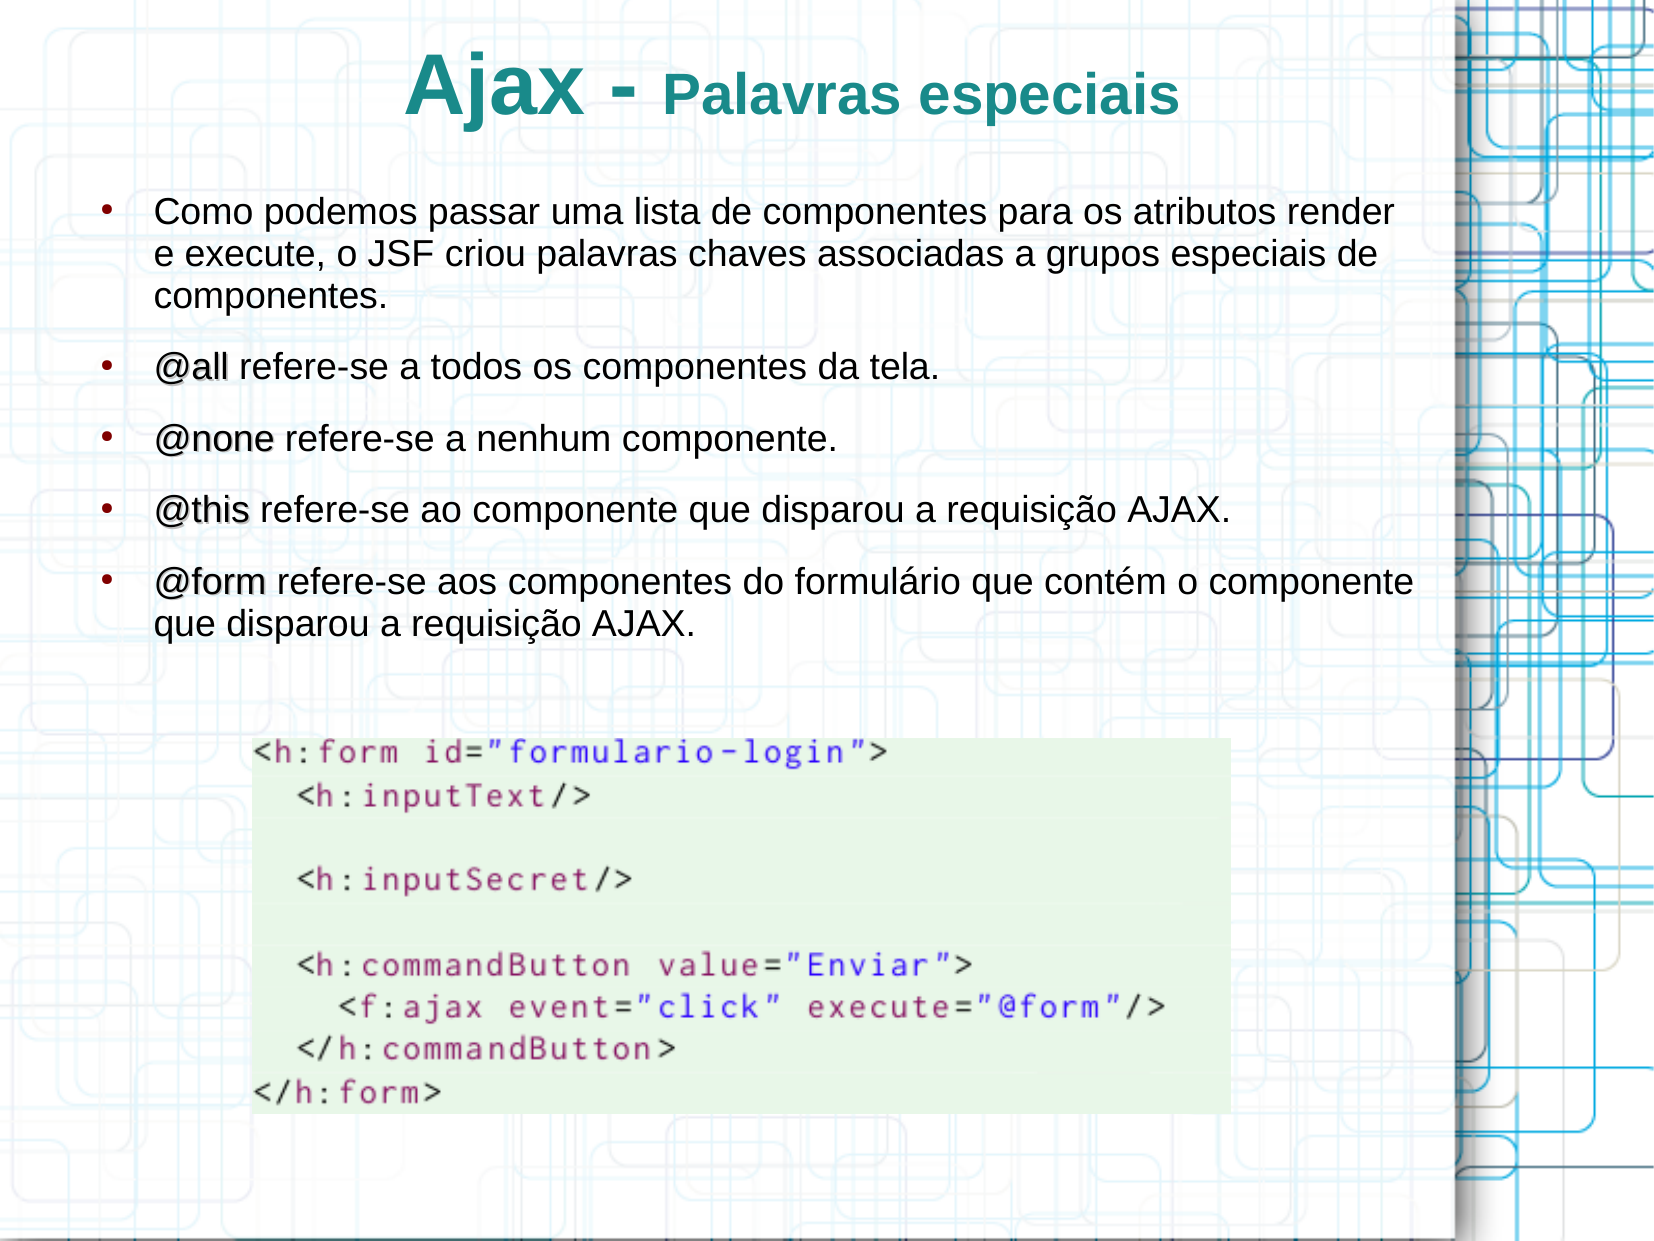

Ajax - Palavras especiais
# Como podemos passar uma lista de componentes para os atributos render e execute, o JSF criou palavras chaves associadas a grupos especiais de componentes.
@all refere-se a todos os componentes da tela.
@none refere-se a nenhum componente.
@this refere-se ao componente que disparou a requisição AJAX.
@form refere-se aos componentes do formulário que contém o componente que disparou a requisição AJAX.